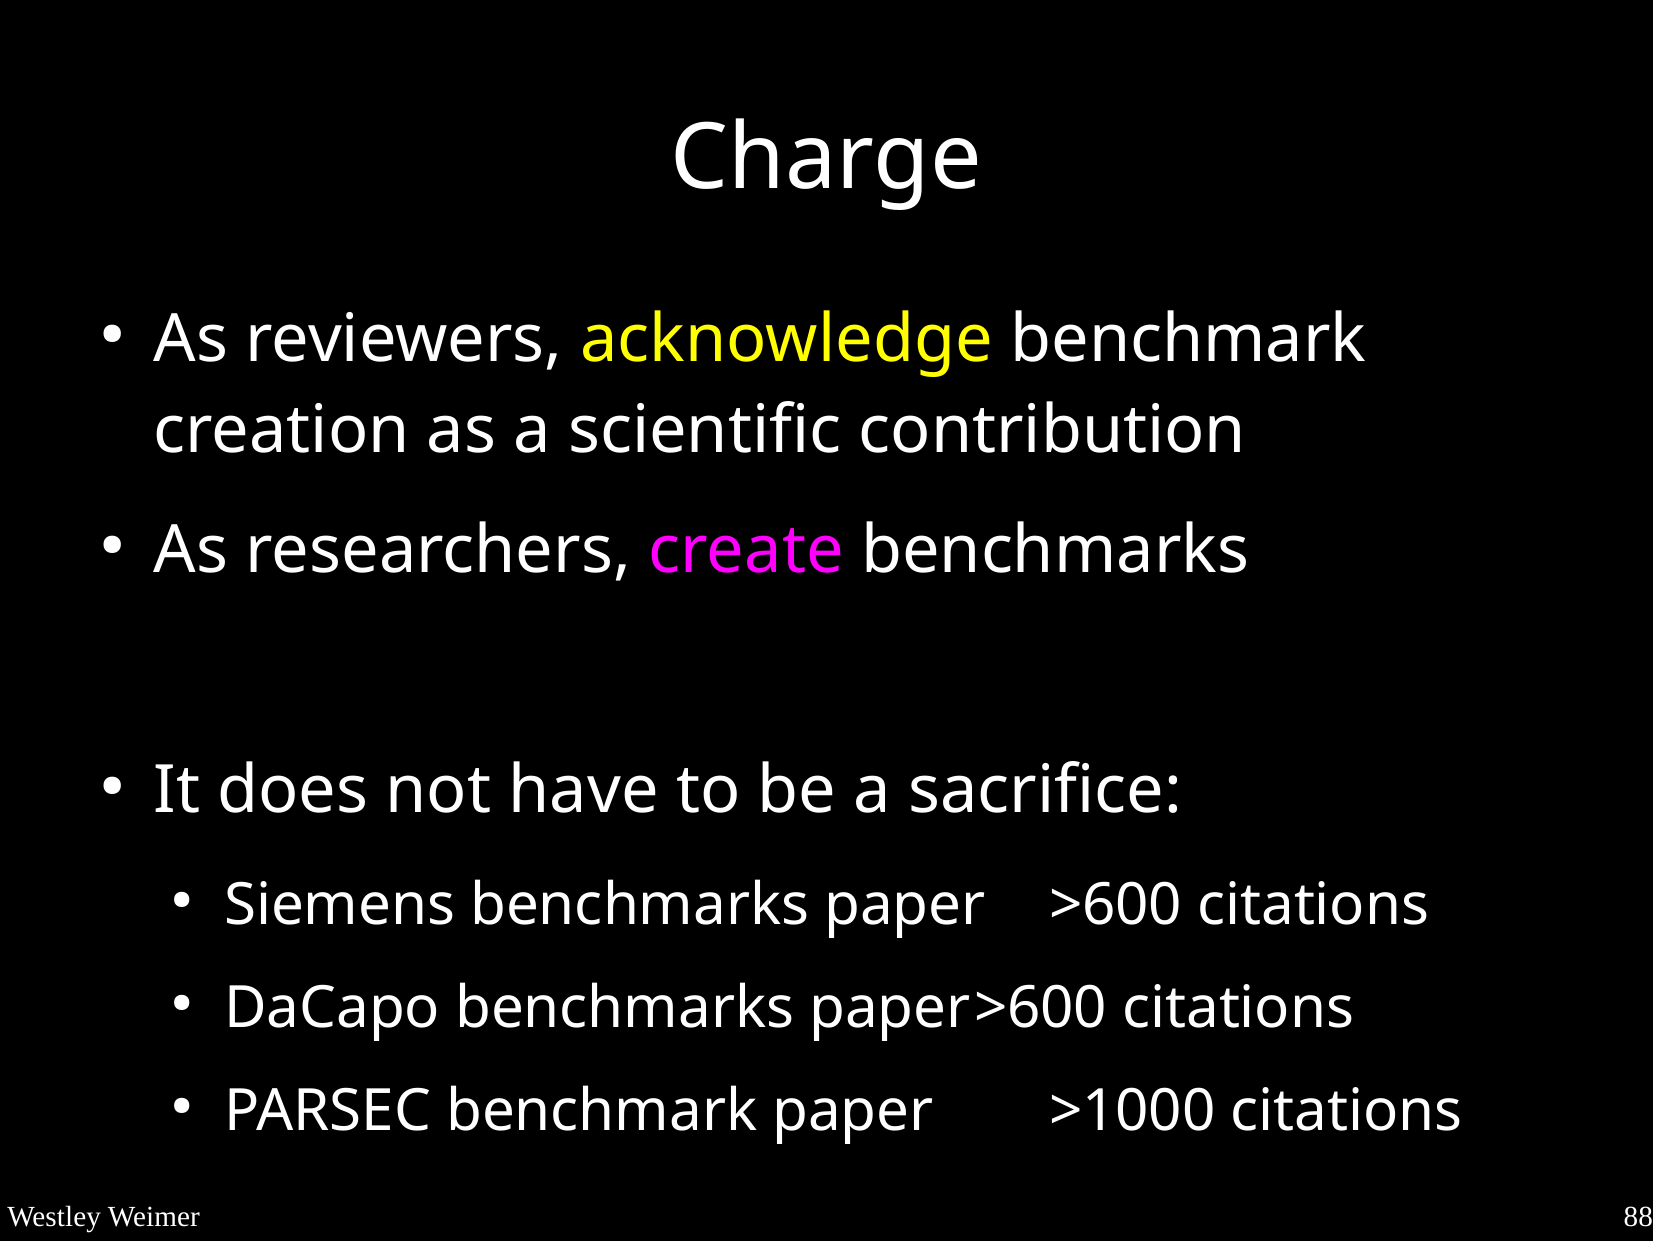

# Charge
As reviewers, acknowledge benchmark creation as a scientific contribution
As researchers, create benchmarks
It does not have to be a sacrifice:
Siemens benchmarks paper 	>600 citations
DaCapo benchmarks paper	>600 citations
PARSEC benchmark paper		>1000 citations
88